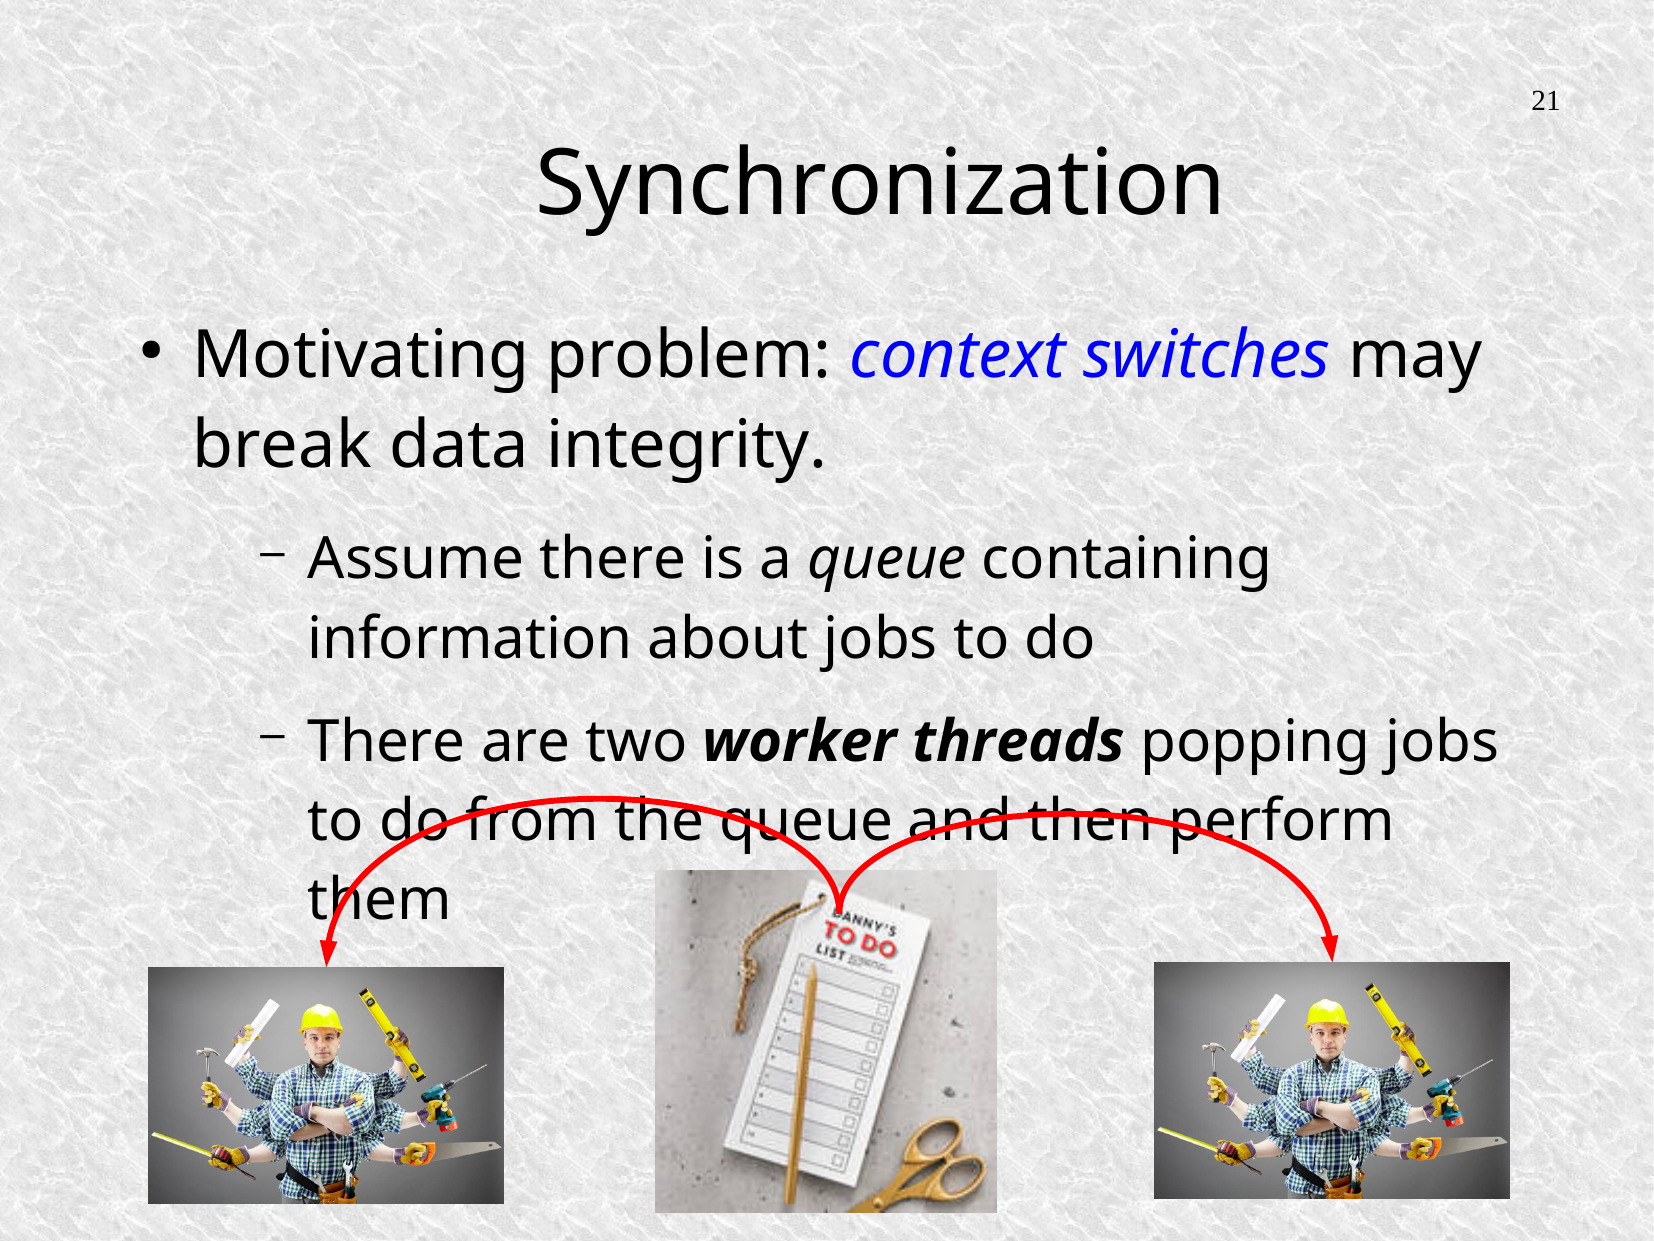

# Synchronization
21
Motivating problem: context switches may break data integrity.
Assume there is a queue containing information about jobs to do
There are two worker threads popping jobs to do from the queue and then perform them